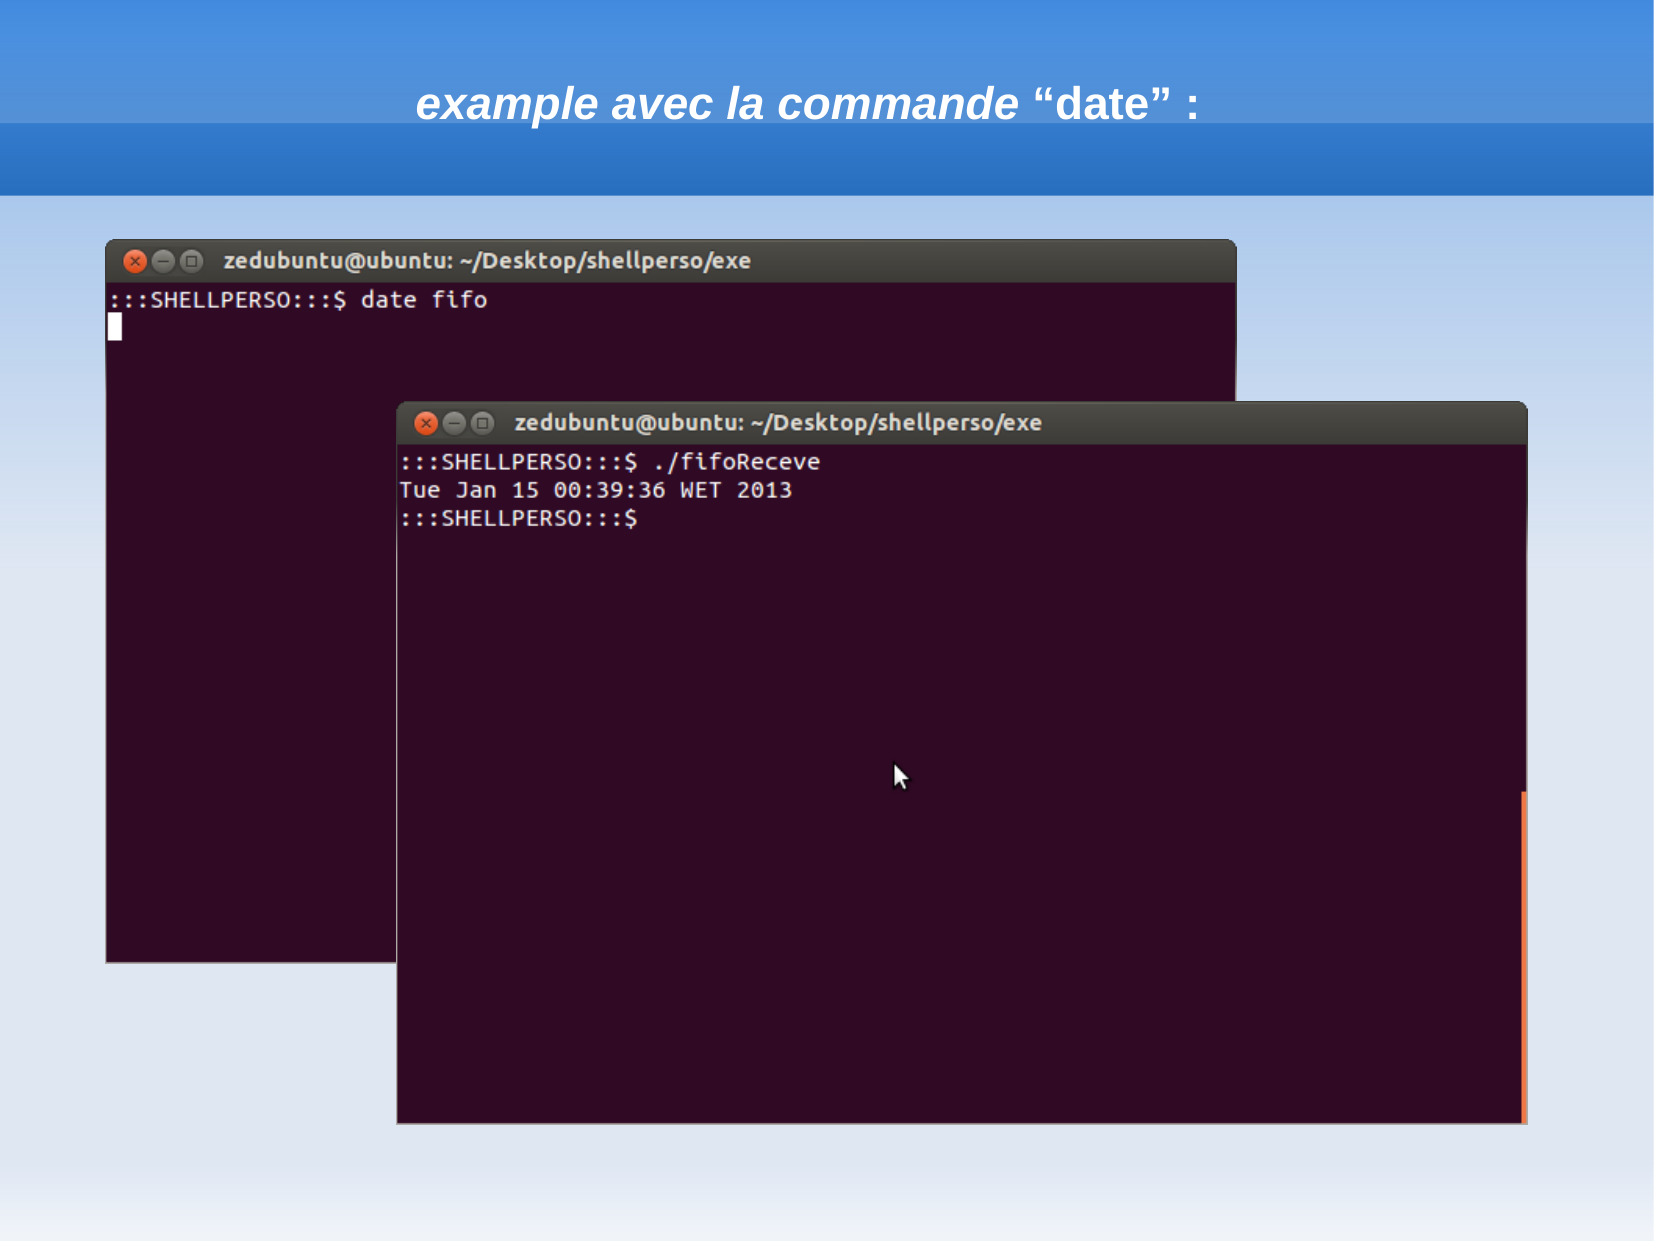

# example avec la commande “date” :